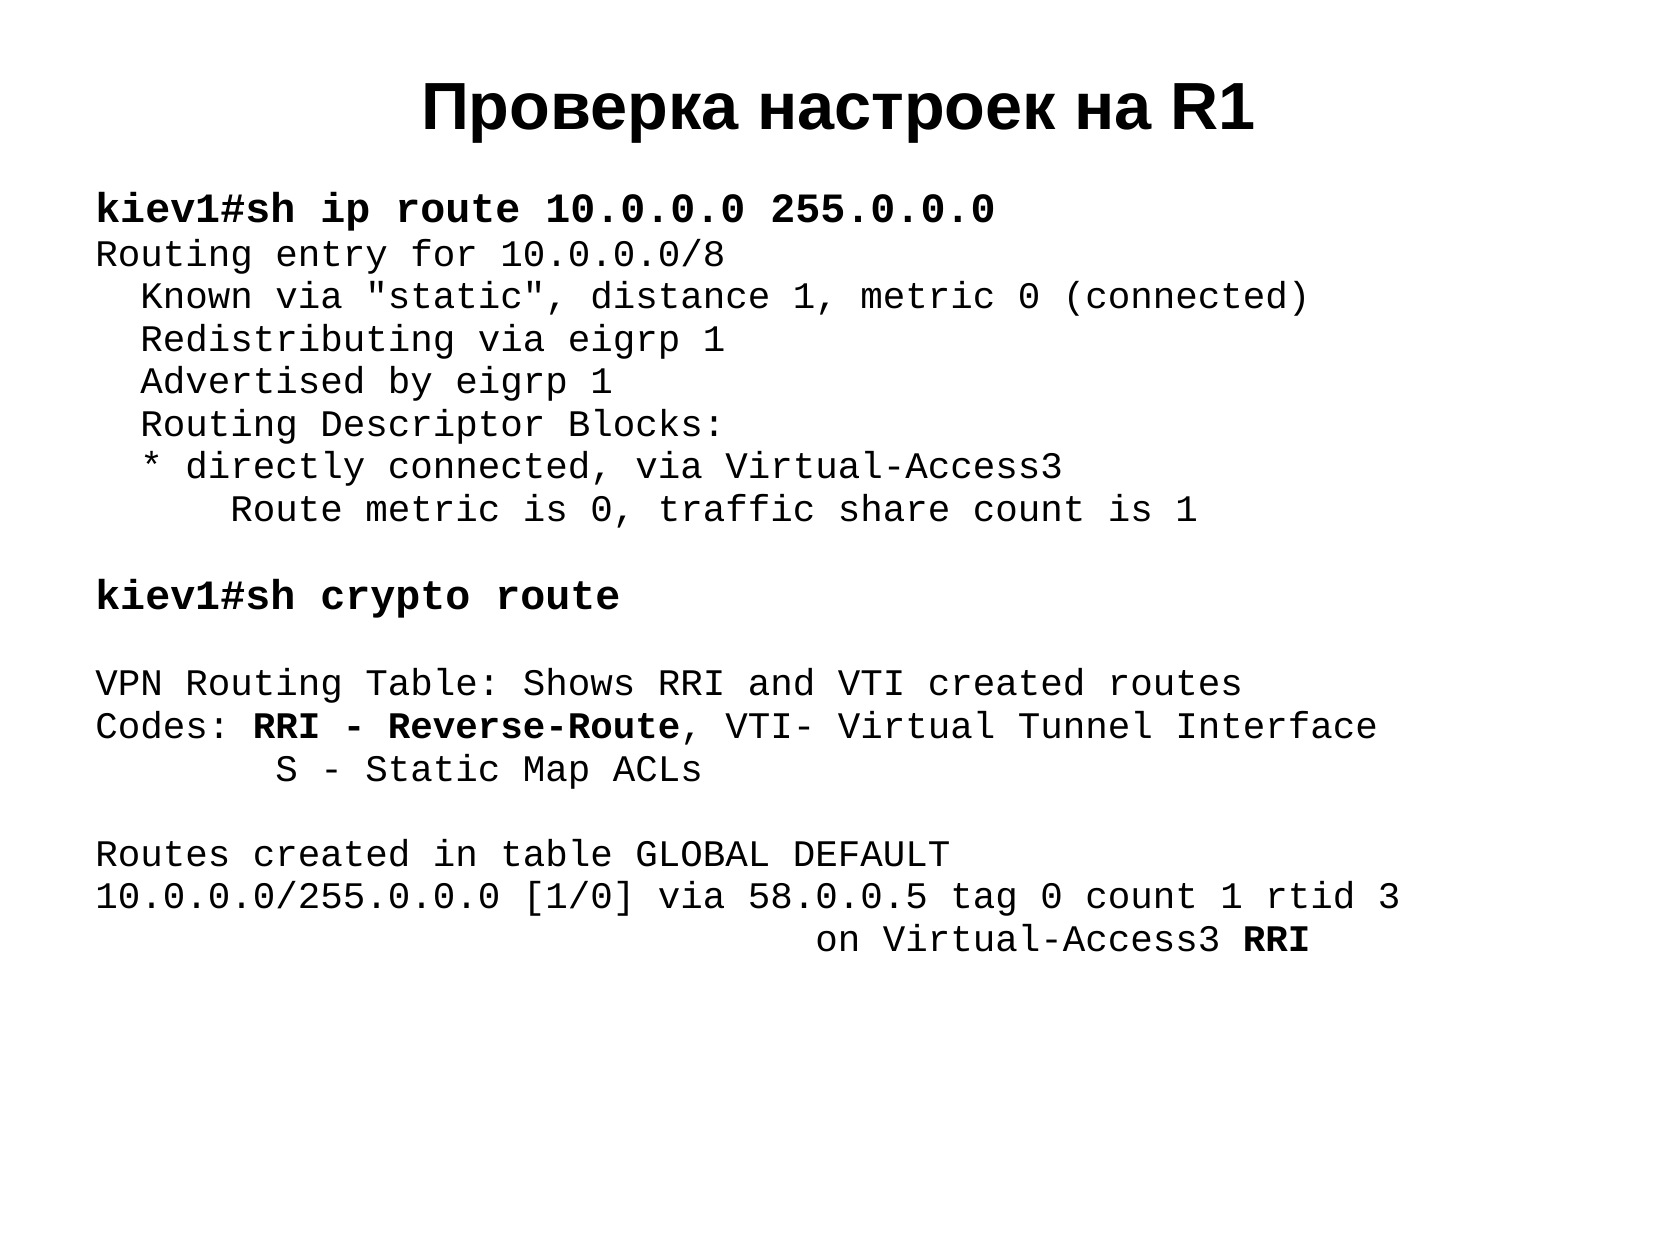

Проверка настроек на R1
# kiev1#sh ip route 10.0.0.0 255.0.0.0
Routing entry for 10.0.0.0/8
 Known via "static", distance 1, metric 0 (connected)
 Redistributing via eigrp 1
 Advertised by eigrp 1
 Routing Descriptor Blocks:
 * directly connected, via Virtual-Access3
 Route metric is 0, traffic share count is 1
kiev1#sh crypto route
VPN Routing Table: Shows RRI and VTI created routes
Codes: RRI - Reverse-Route, VTI- Virtual Tunnel Interface
 S - Static Map ACLs
Routes created in table GLOBAL DEFAULT
10.0.0.0/255.0.0.0 [1/0] via 58.0.0.5 tag 0 count 1 rtid 3
 on Virtual-Access3 RRI